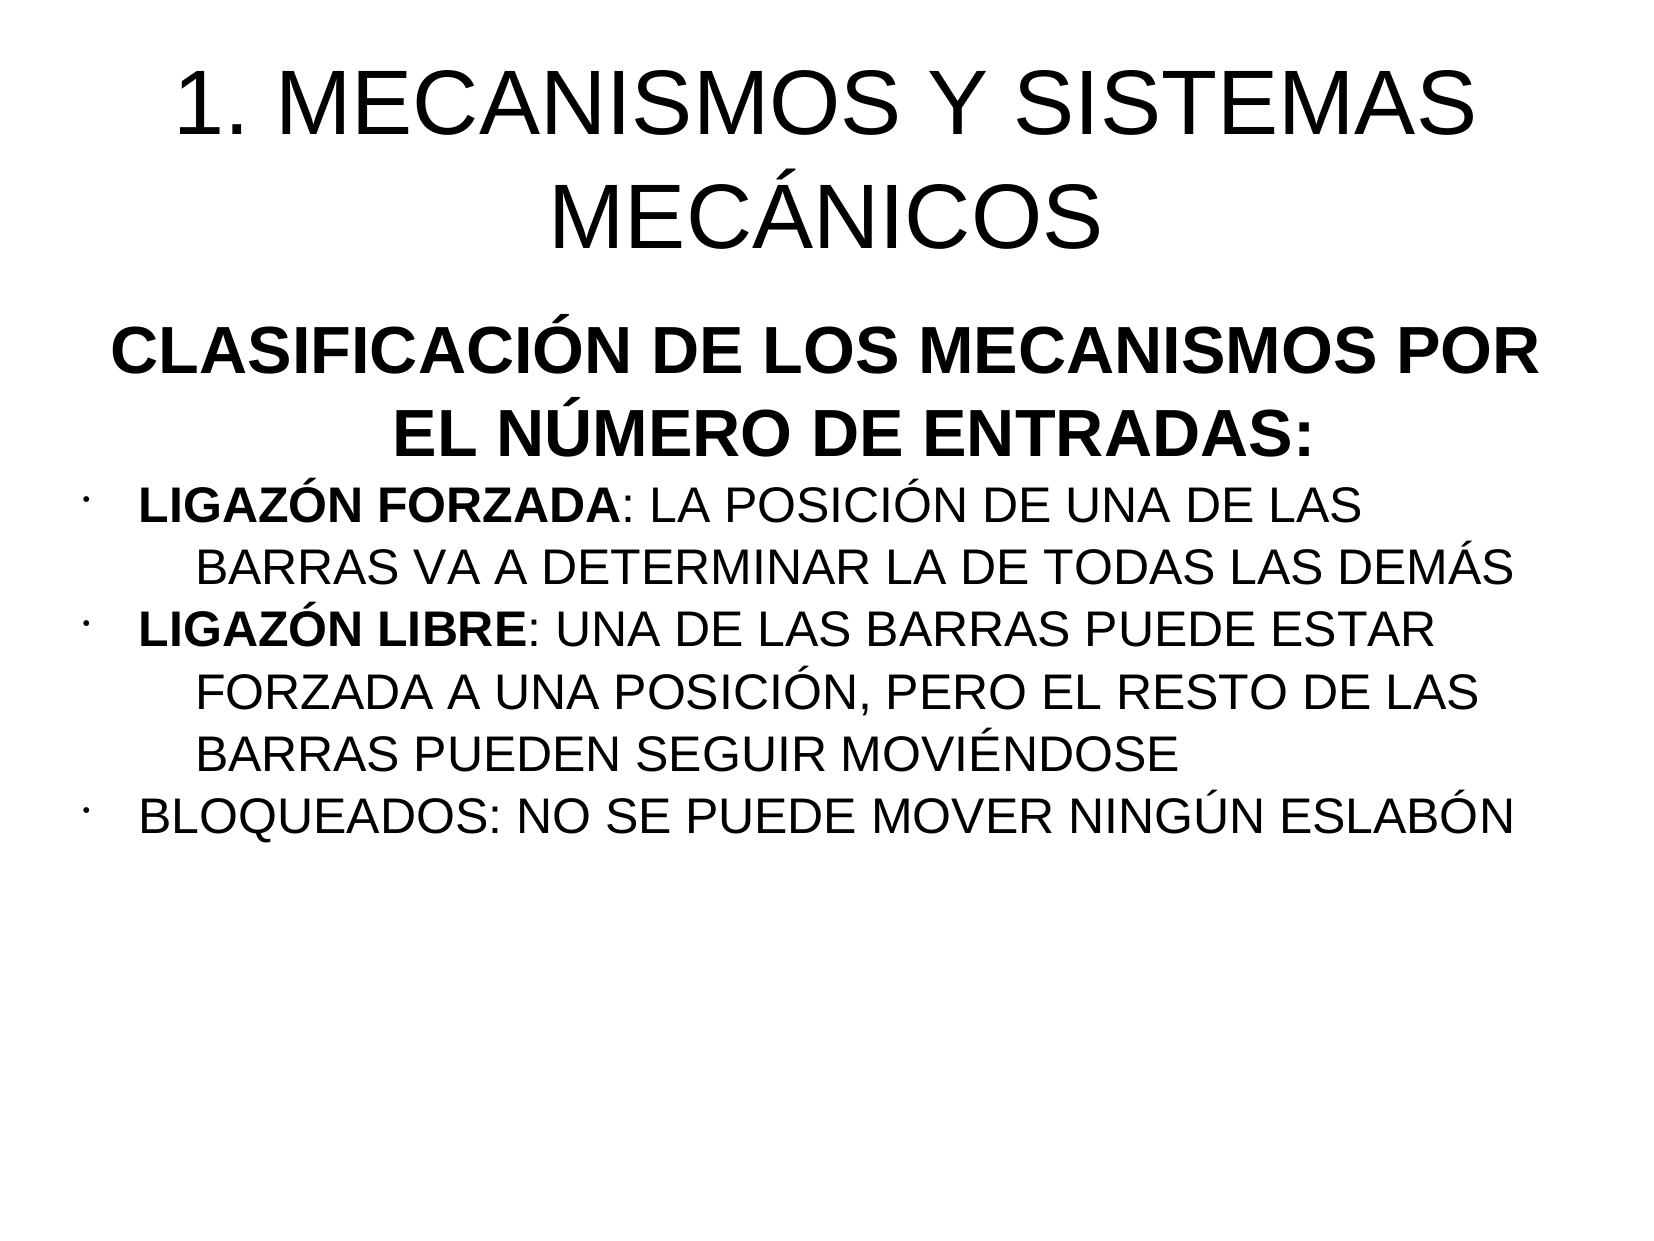

# 1. MECANISMOS Y SISTEMAS MECÁNICOS
CLASIFICACIÓN DE LOS MECANISMOS POR EL NÚMERO DE ENTRADAS:
LIGAZÓN FORZADA: LA POSICIÓN DE UNA DE LAS BARRAS VA A DETERMINAR LA DE TODAS LAS DEMÁS
LIGAZÓN LIBRE: UNA DE LAS BARRAS PUEDE ESTAR FORZADA A UNA POSICIÓN, PERO EL RESTO DE LAS BARRAS PUEDEN SEGUIR MOVIÉNDOSE
BLOQUEADOS: NO SE PUEDE MOVER NINGÚN ESLABÓN